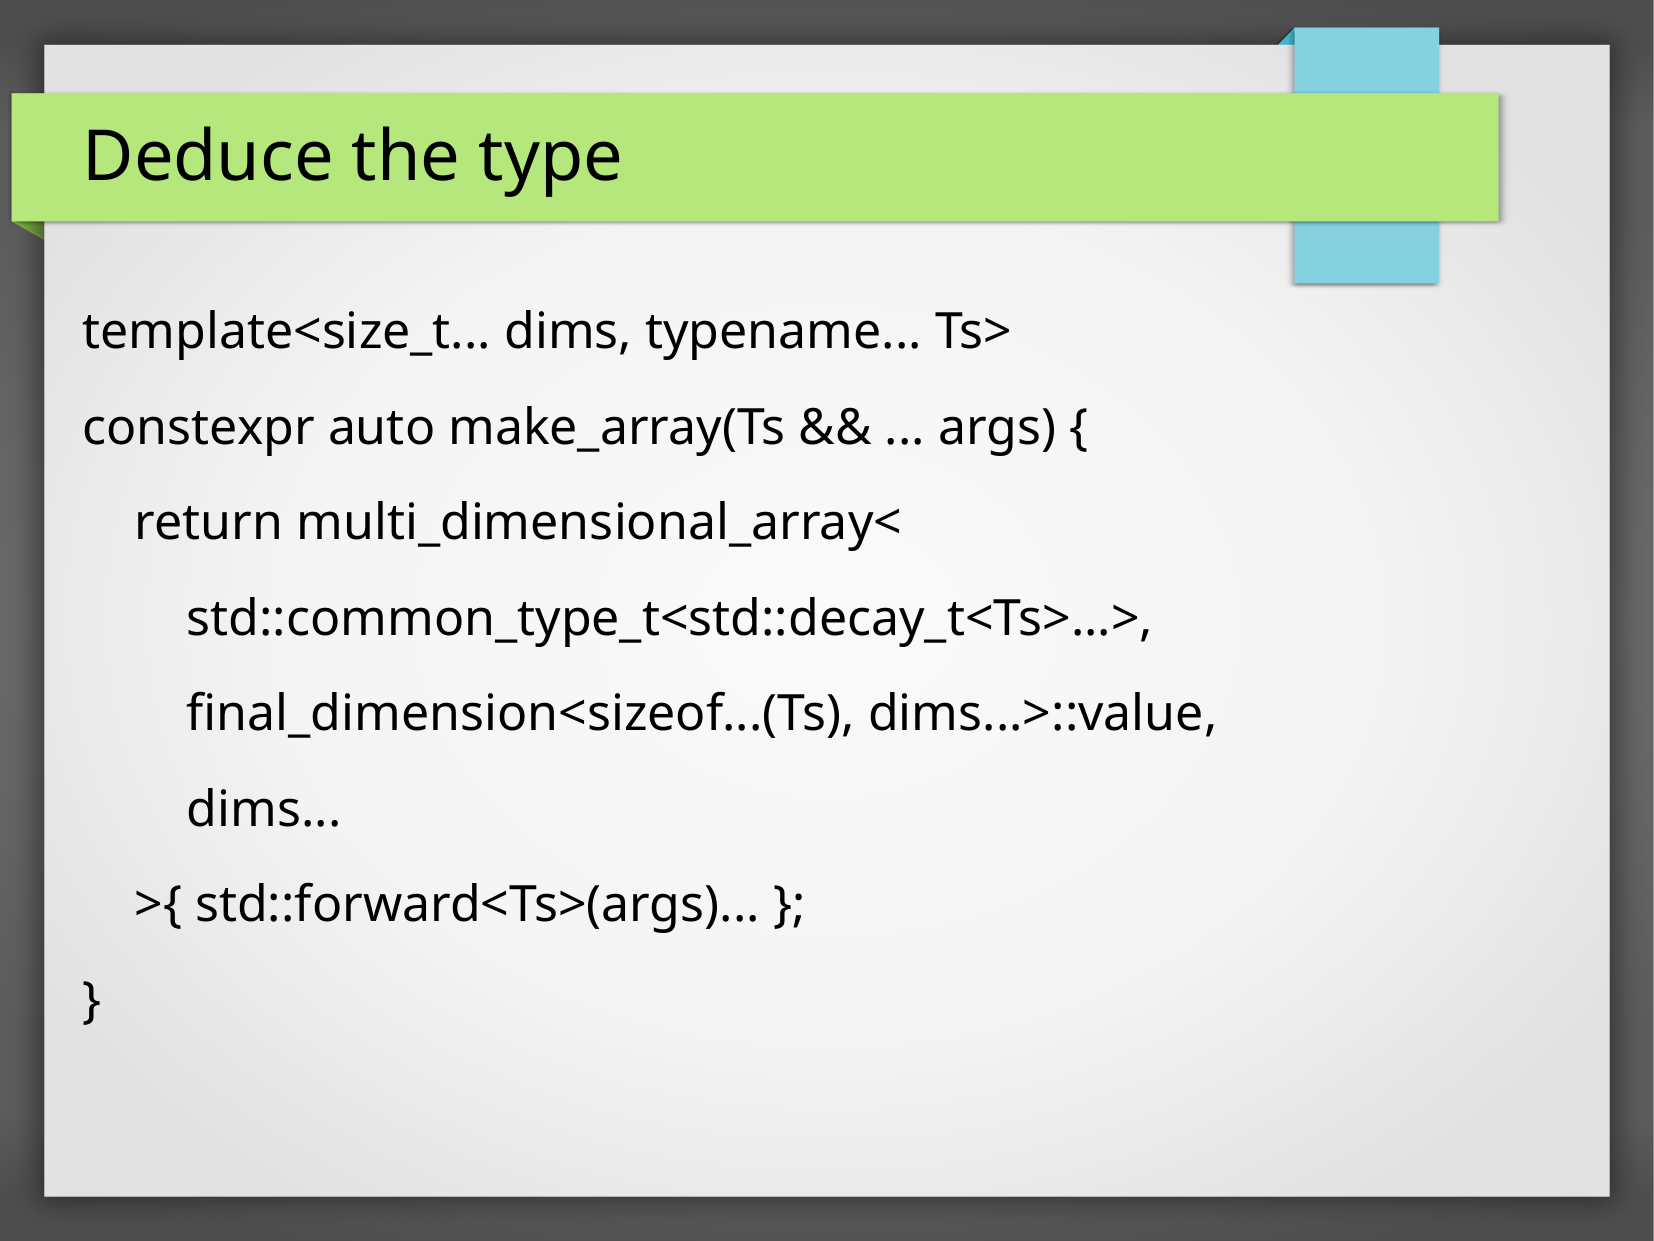

# Deduce the type
template<size_t... dims, typename... Ts>
constexpr auto make_array(Ts && ... args) {
 return multi_dimensional_array<
 std::common_type_t<std::decay_t<Ts>...>,
 final_dimension<sizeof...(Ts), dims...>::value,
 dims...
 >{ std::forward<Ts>(args)... };
}